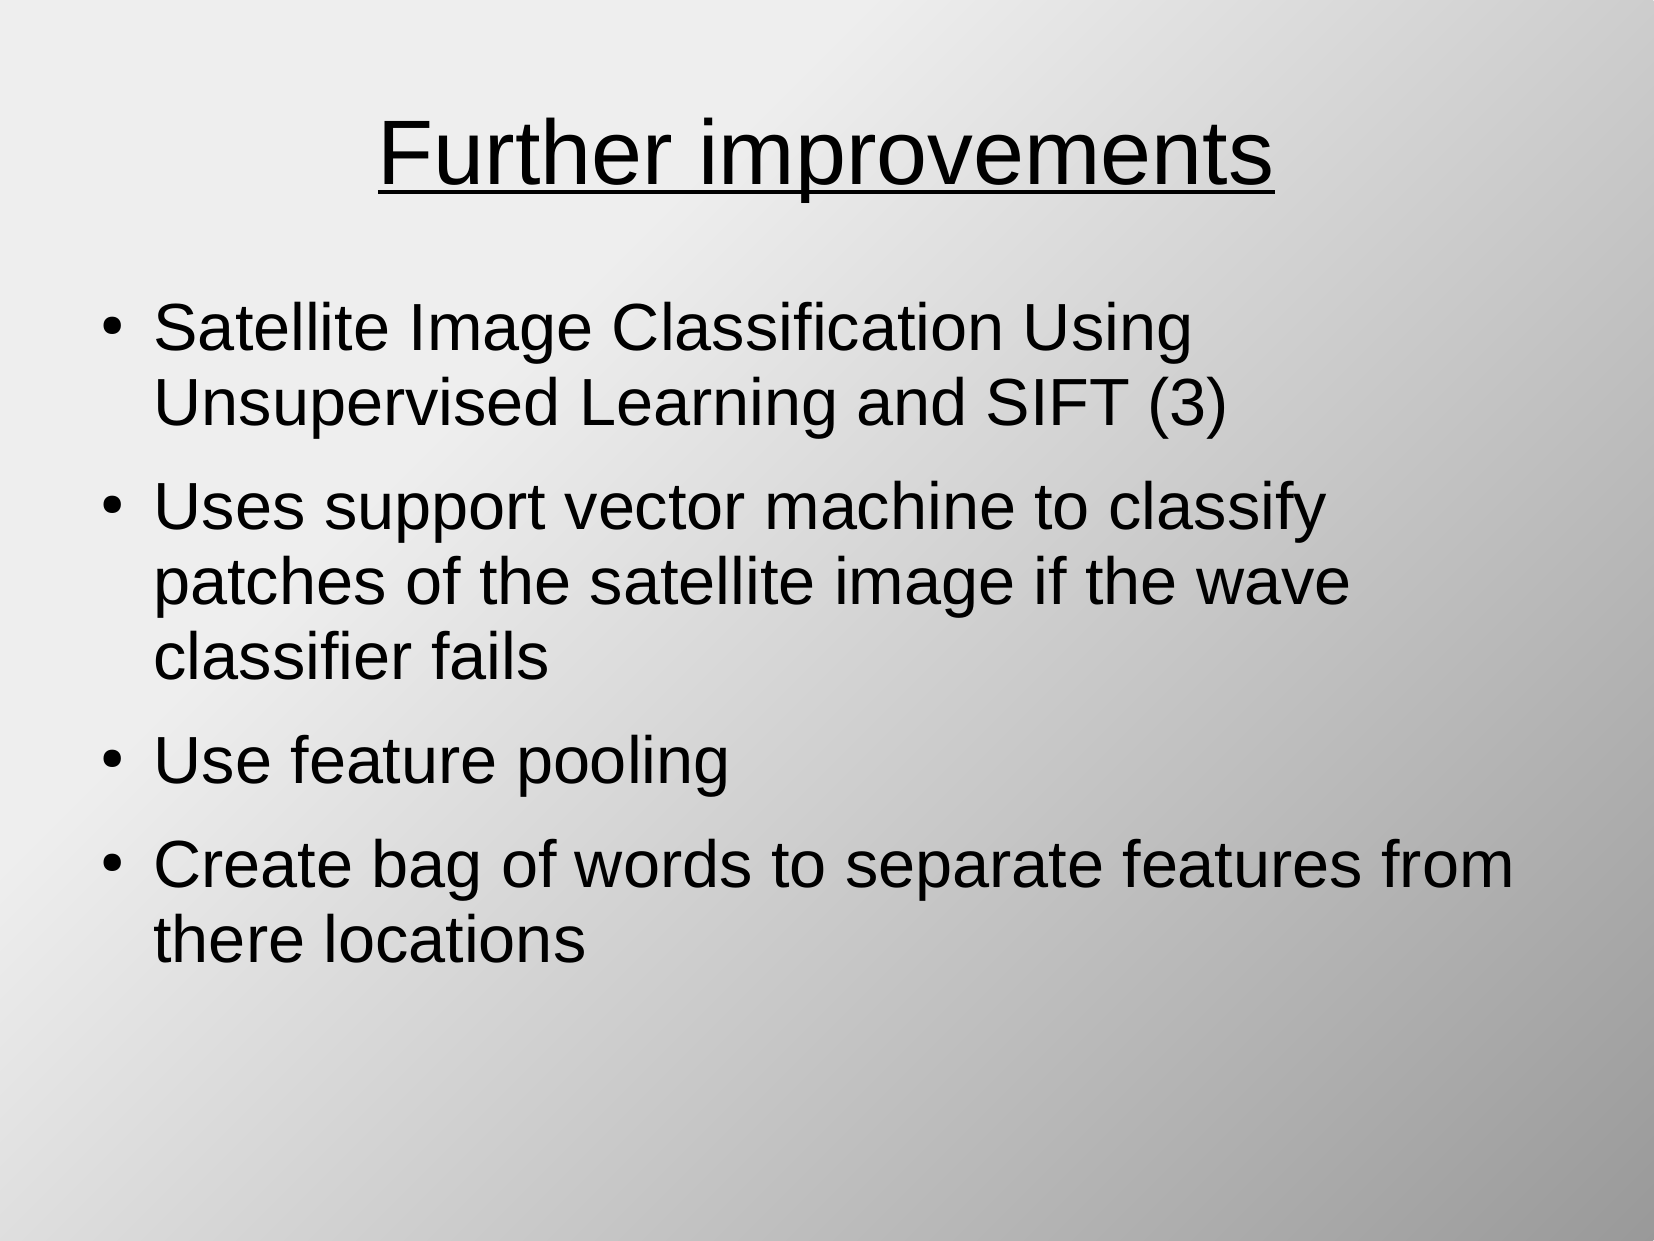

# Further improvements
Satellite Image Classification Using Unsupervised Learning and SIFT (3)
Uses support vector machine to classify patches of the satellite image if the wave classifier fails
Use feature pooling
Create bag of words to separate features from there locations